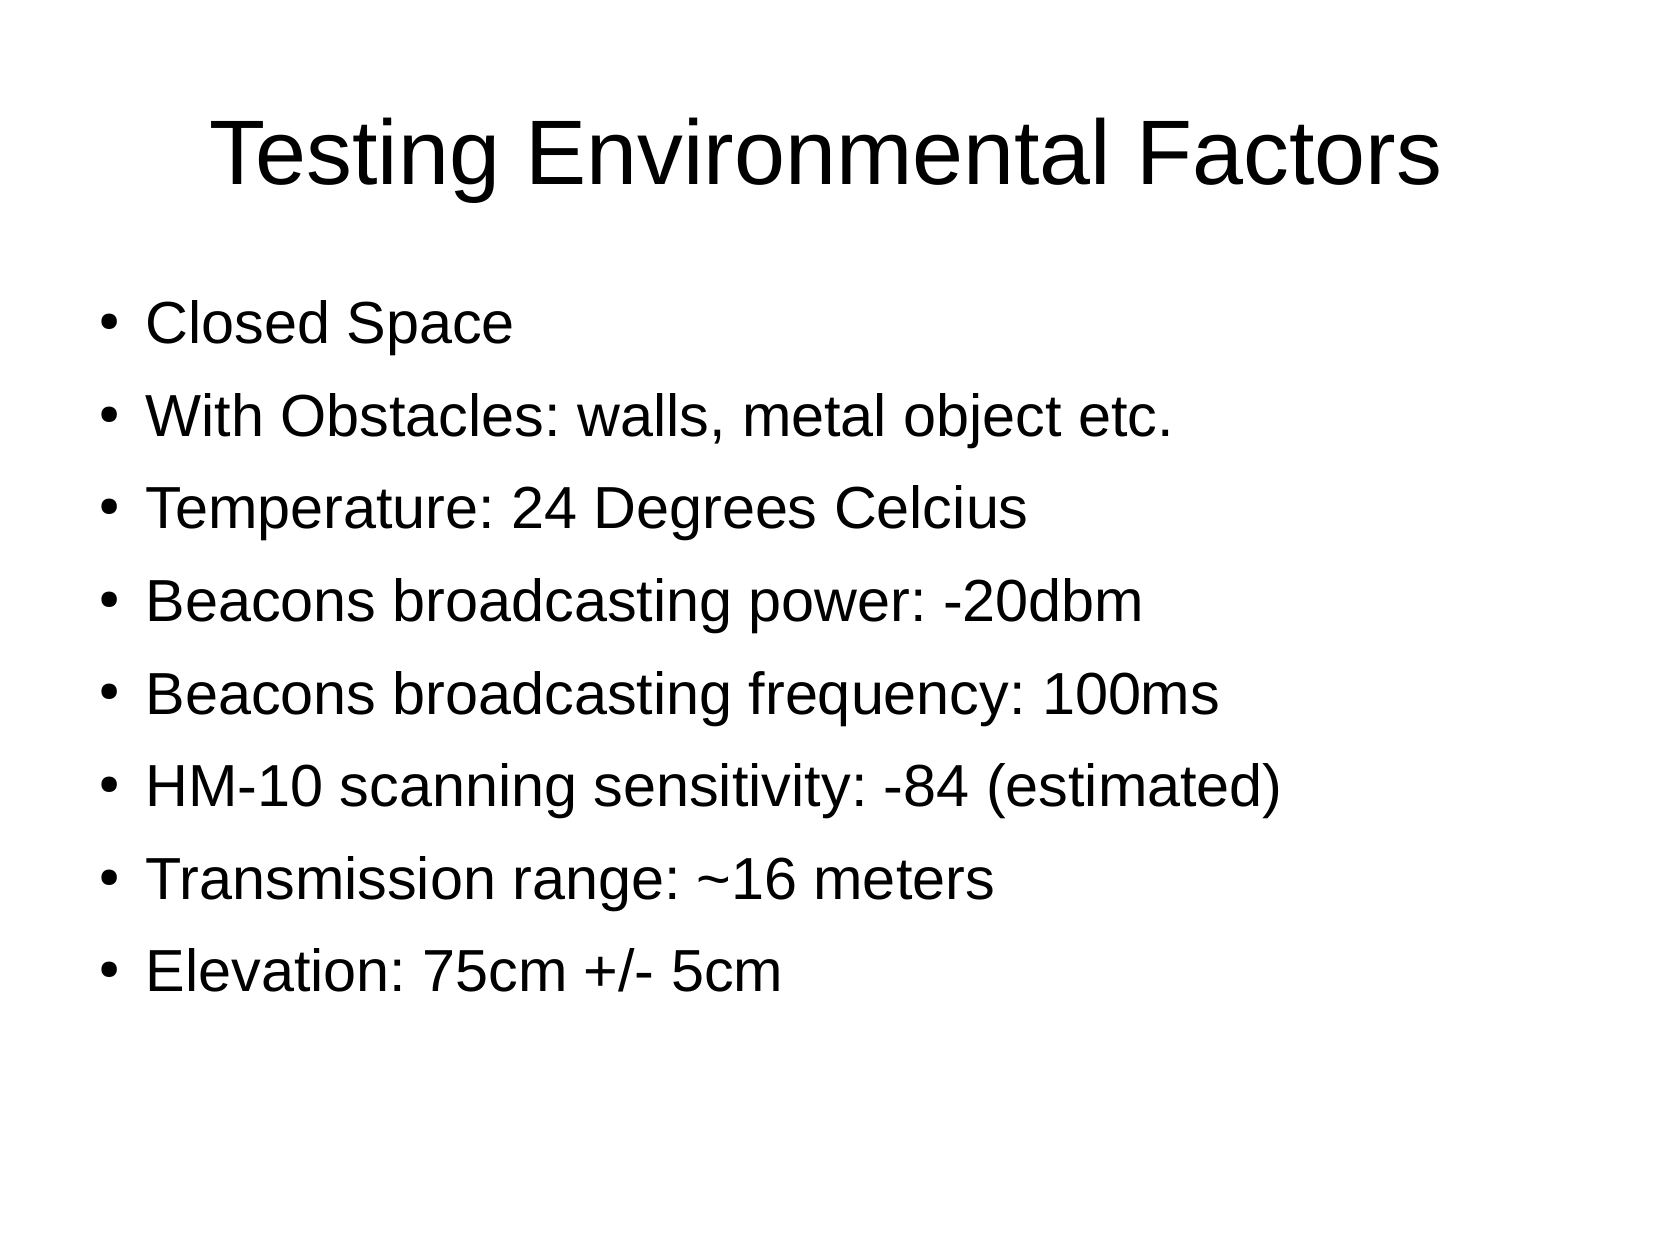

# Testing Environmental Factors
Closed Space
With Obstacles: walls, metal object etc.
Temperature: 24 Degrees Celcius
Beacons broadcasting power: -20dbm
Beacons broadcasting frequency: 100ms
HM-10 scanning sensitivity: -84 (estimated)
Transmission range: ~16 meters
Elevation: 75cm +/- 5cm